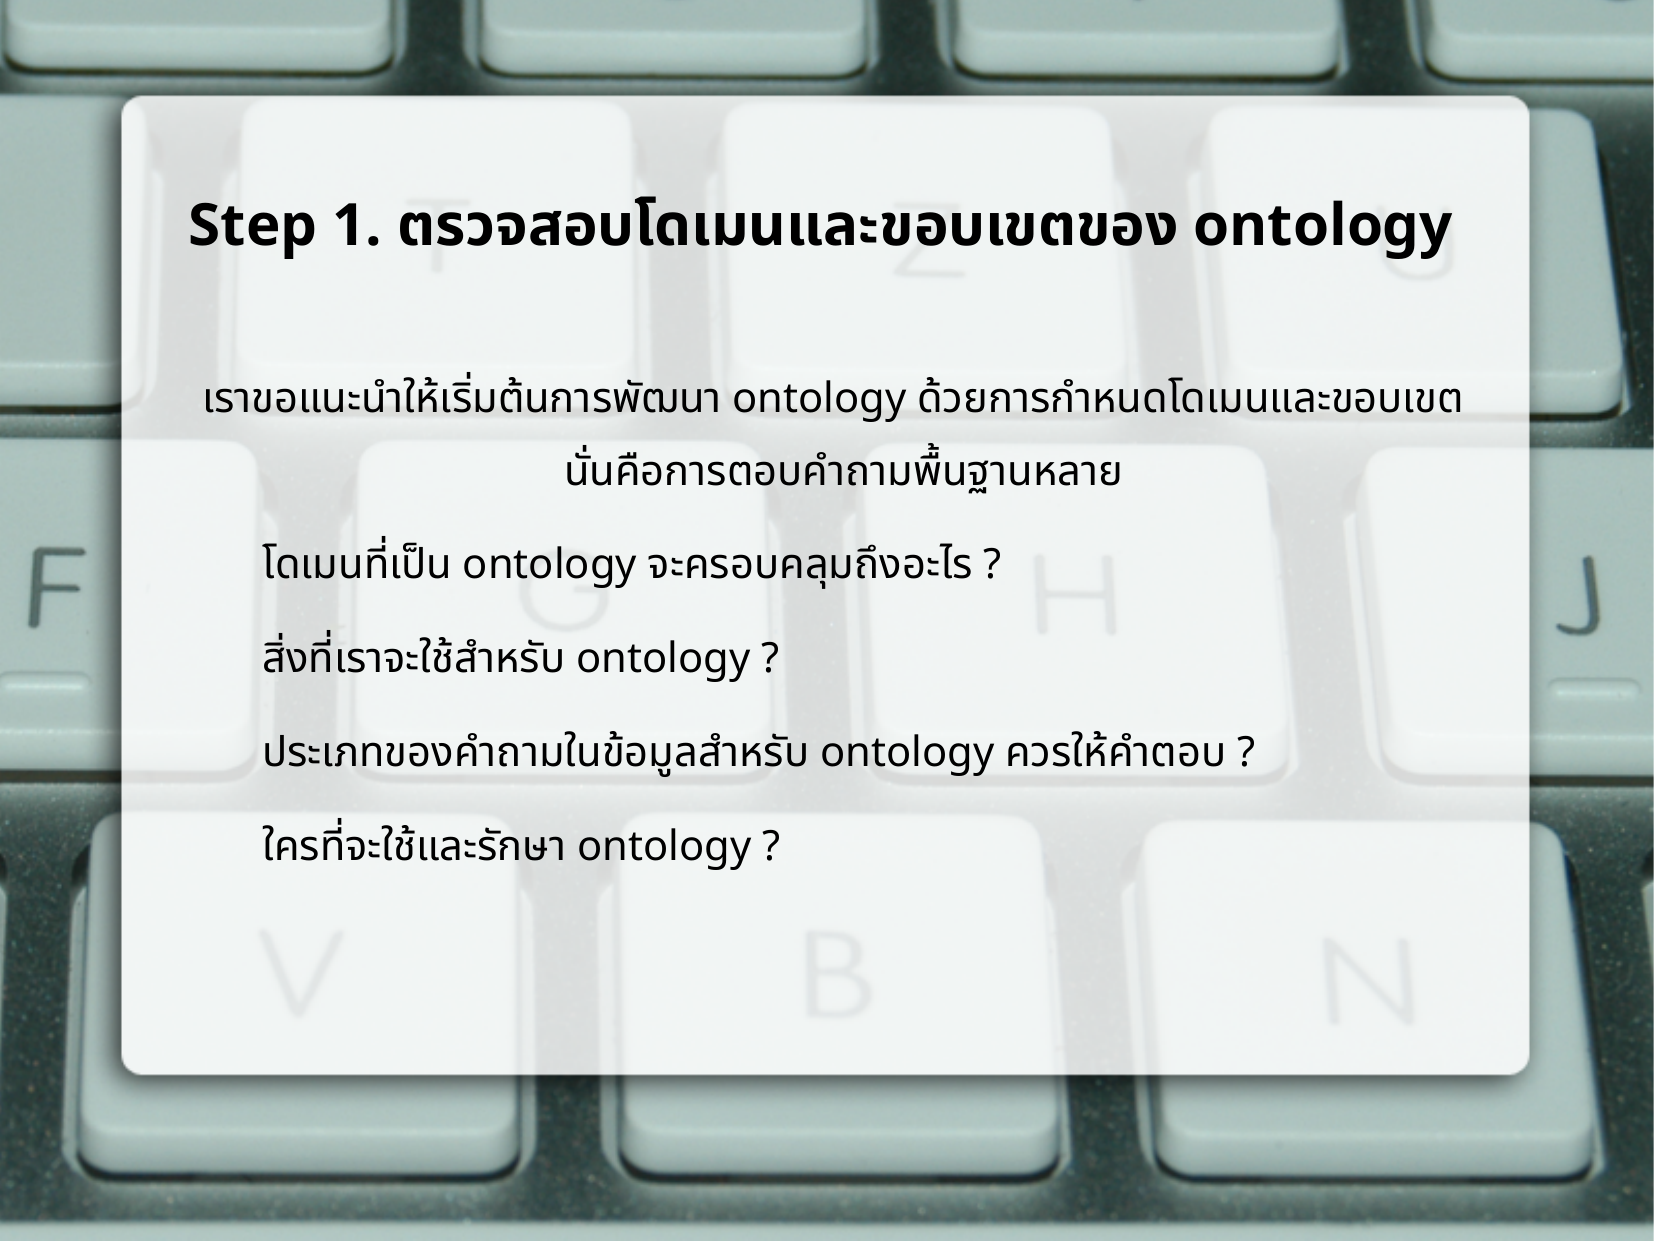

# Step 1. ตรวจสอบโดเมนและขอบเขตของ ontology
เราขอแนะนำให้เริ่มต้นการพัฒนา ontology ด้วยการกำหนดโดเมนและขอบเขต นั่นคือการตอบคำถามพื้นฐานหลาย
	โดเมนที่เป็น ontology จะครอบคลุมถึงอะไร ?
	สิ่งที่เราจะใช้สำหรับ ontology ?
	ประเภทของคำถามในข้อมูลสำหรับ ontology ควรให้คำตอบ ?
	ใครที่จะใช้และรักษา ontology ?